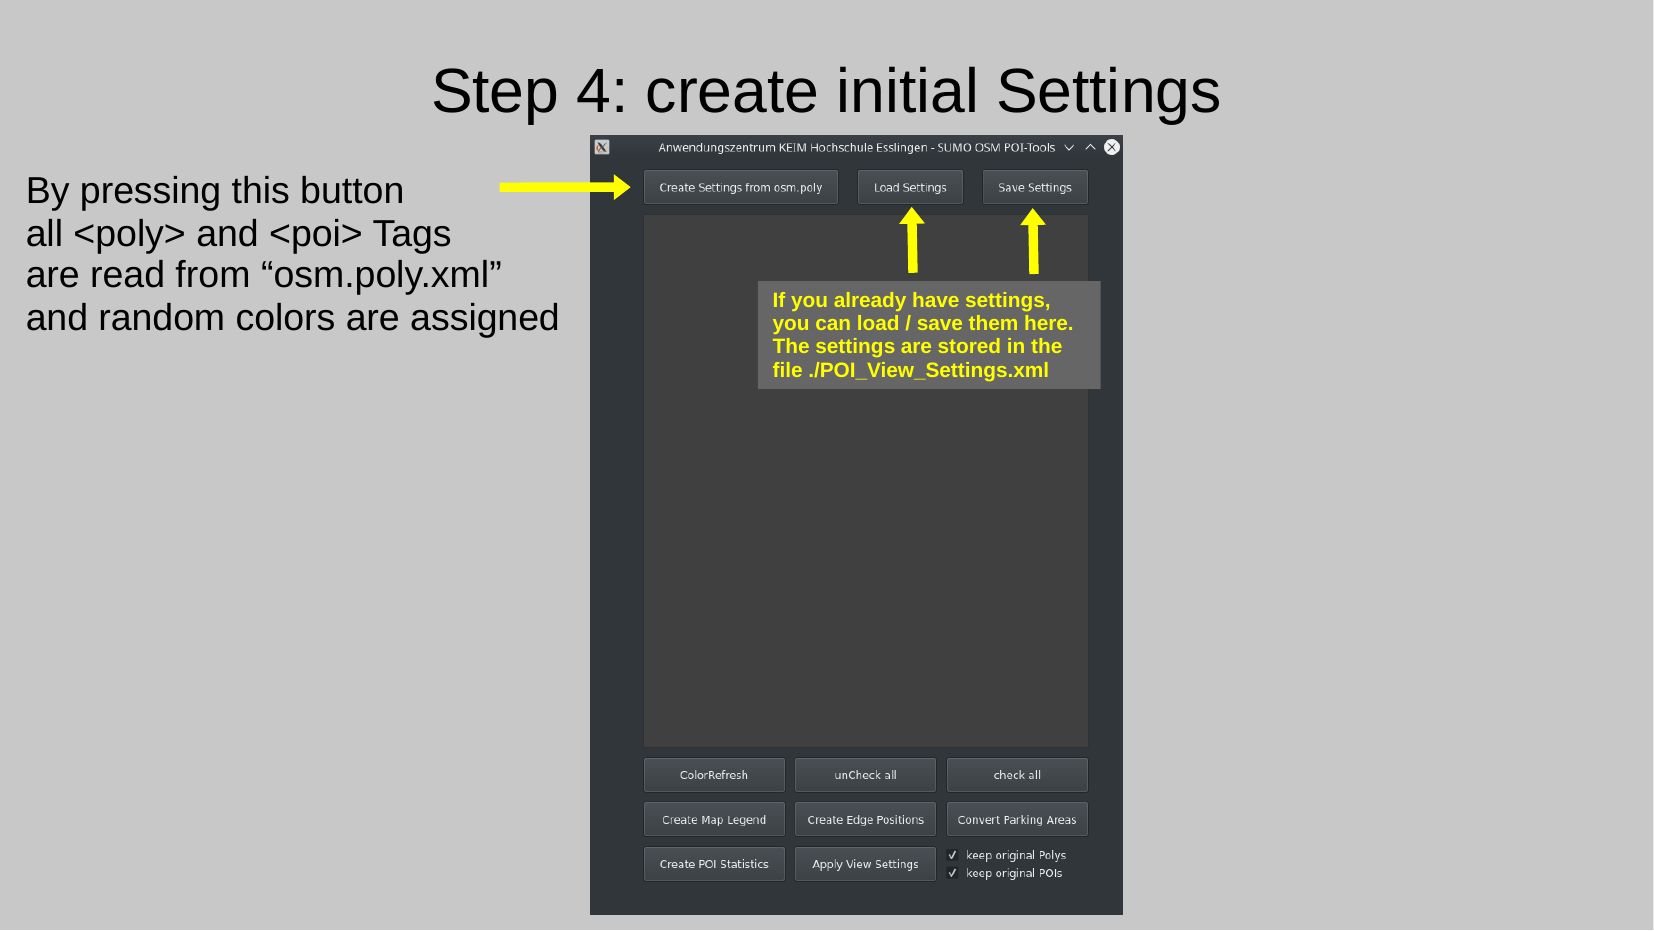

# Step 4: create initial Settings
By pressing this button
all <poly> and <poi> Tags
are read from “osm.poly.xml”
and random colors are assigned
If you already have settings, you can load / save them here.
The settings are stored in the
file ./POI_View_Settings.xml